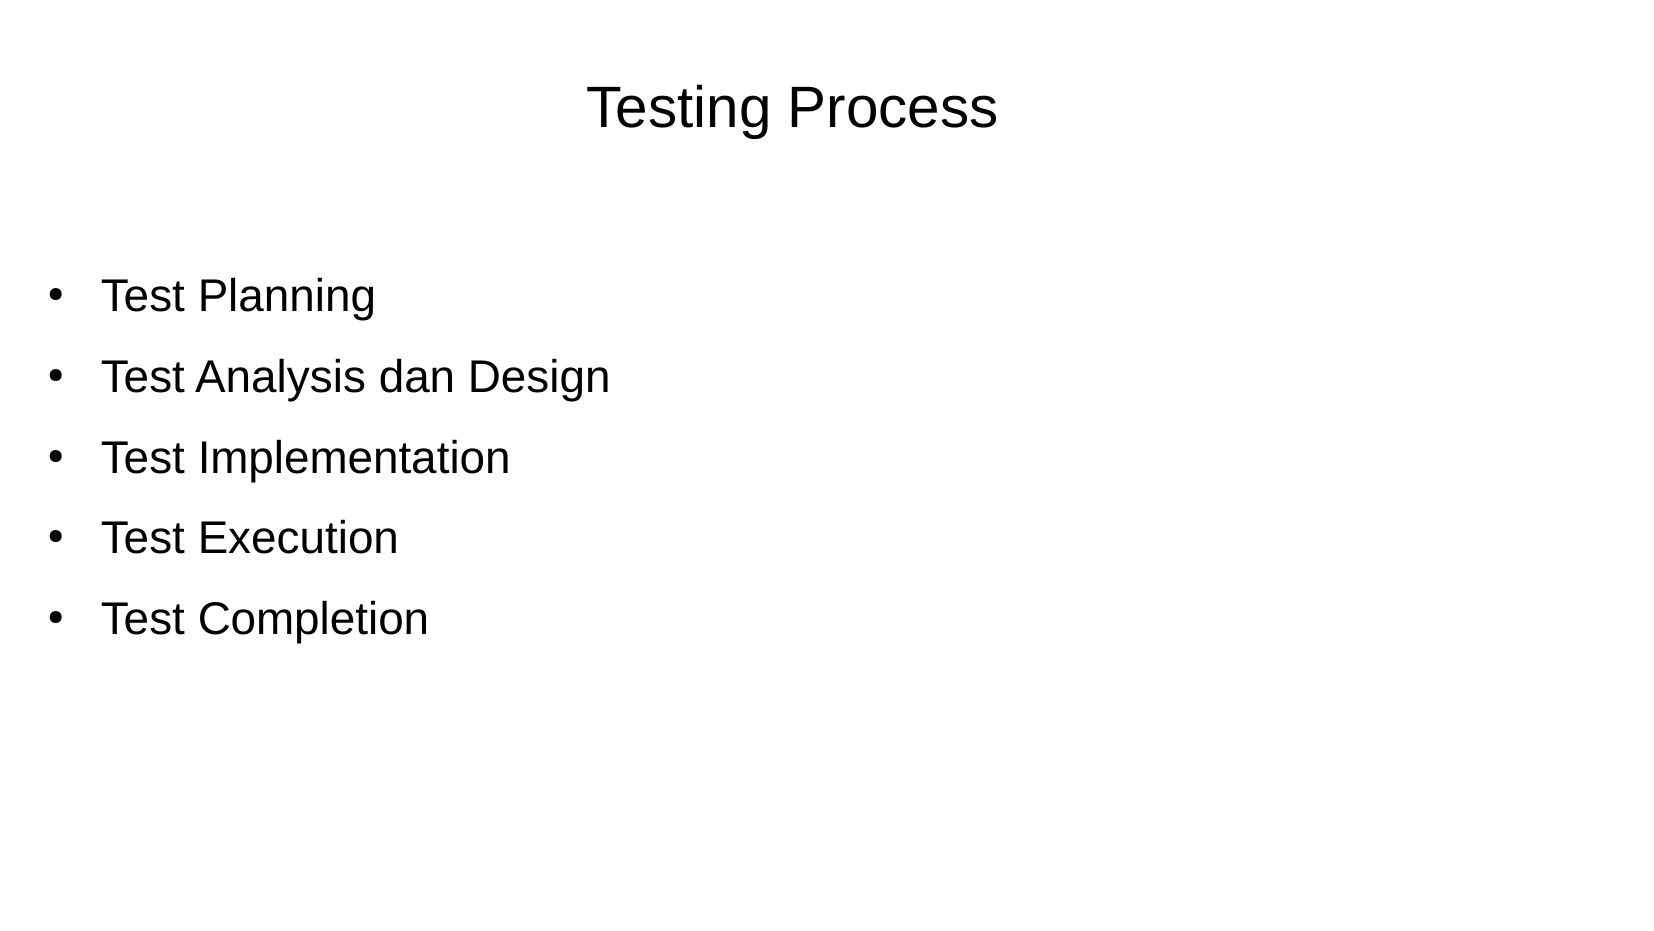

# Testing Process
Test Planning
Test Analysis dan Design
Test Implementation
Test Execution
Test Completion